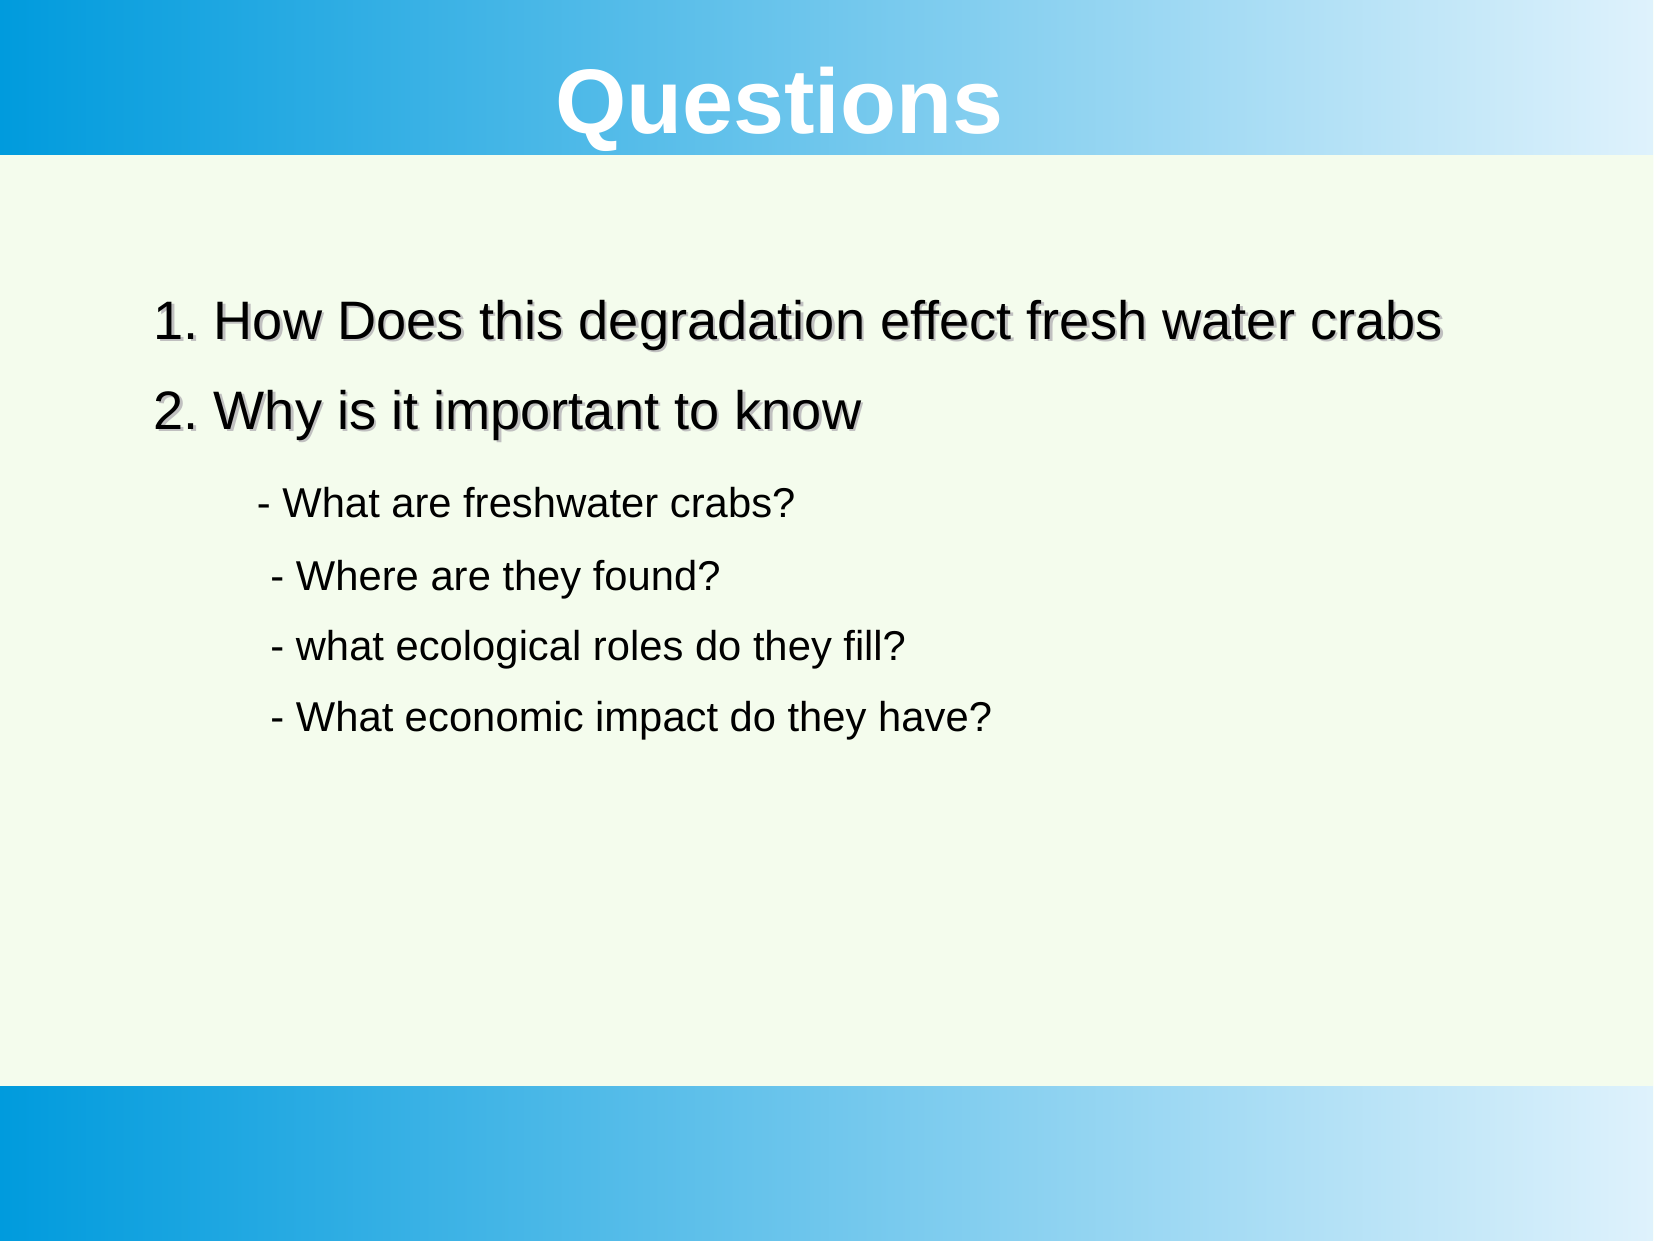

# Questions
1. How Does this degradation effect fresh water crabs
2. Why is it important to know
 - What are freshwater crabs?
 - Where are they found?
 - what ecological roles do they fill?
 - What economic impact do they have?